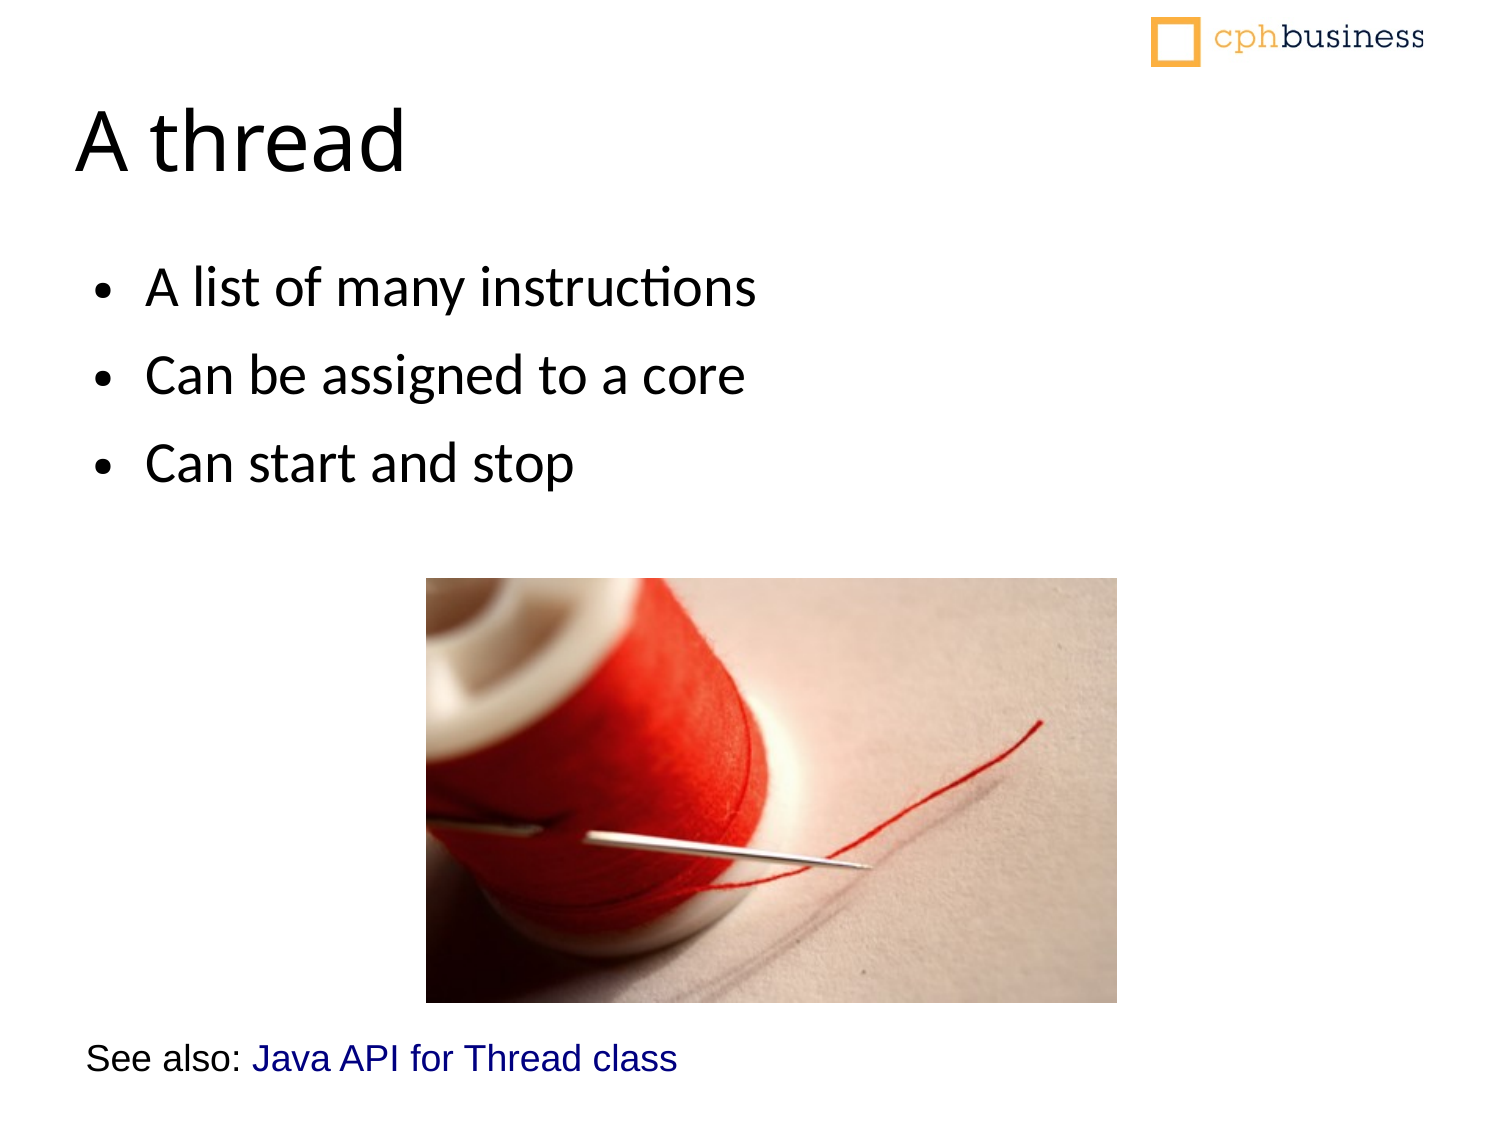

# A thread
A list of many instructions
Can be assigned to a core
Can start and stop
See also: Java API for Thread class